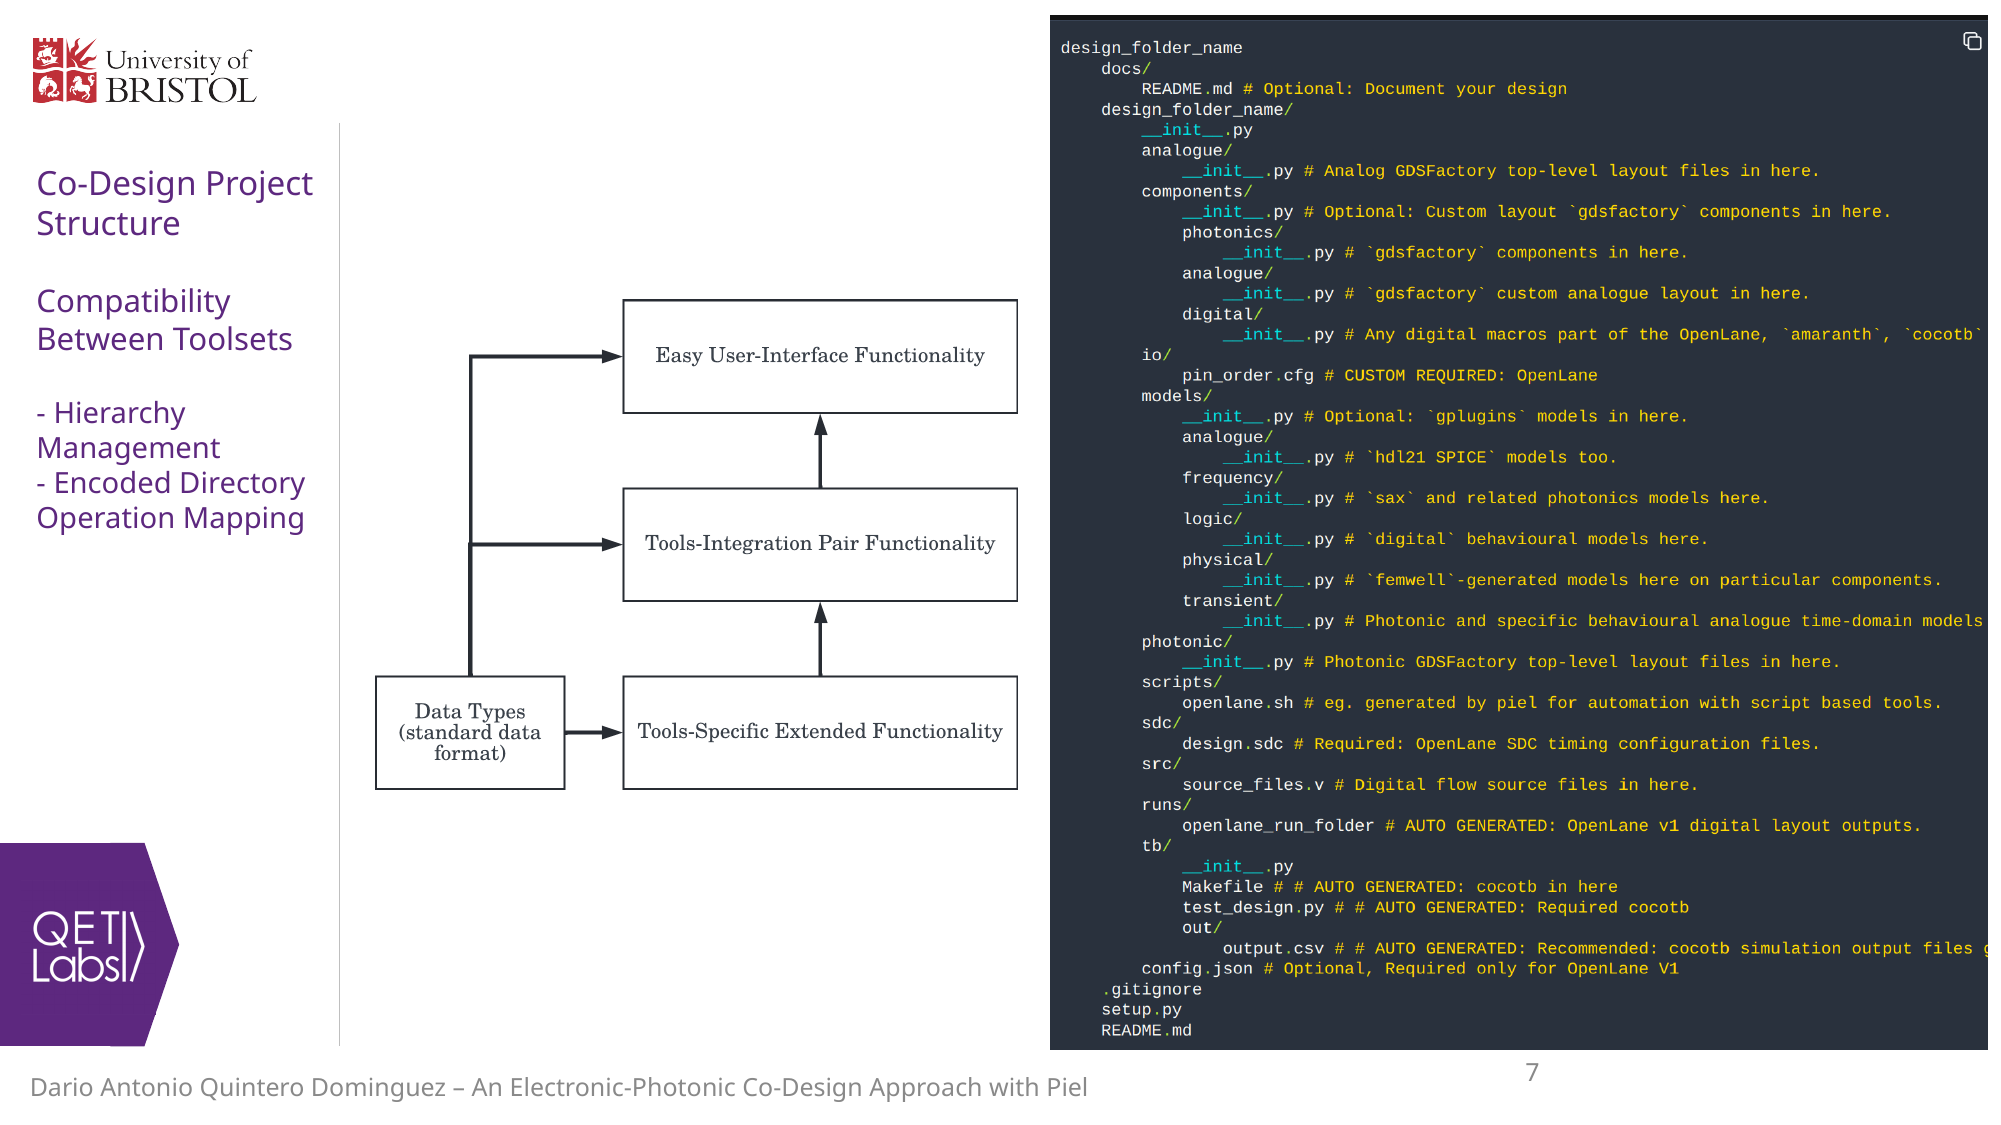

Co-Design Project Structure
Compatibility Between Toolsets
- Hierarchy Management
- Encoded Directory Operation Mapping
Dario Antonio Quintero Dominguez – An Electronic-Photonic Co-Design Approach with Piel